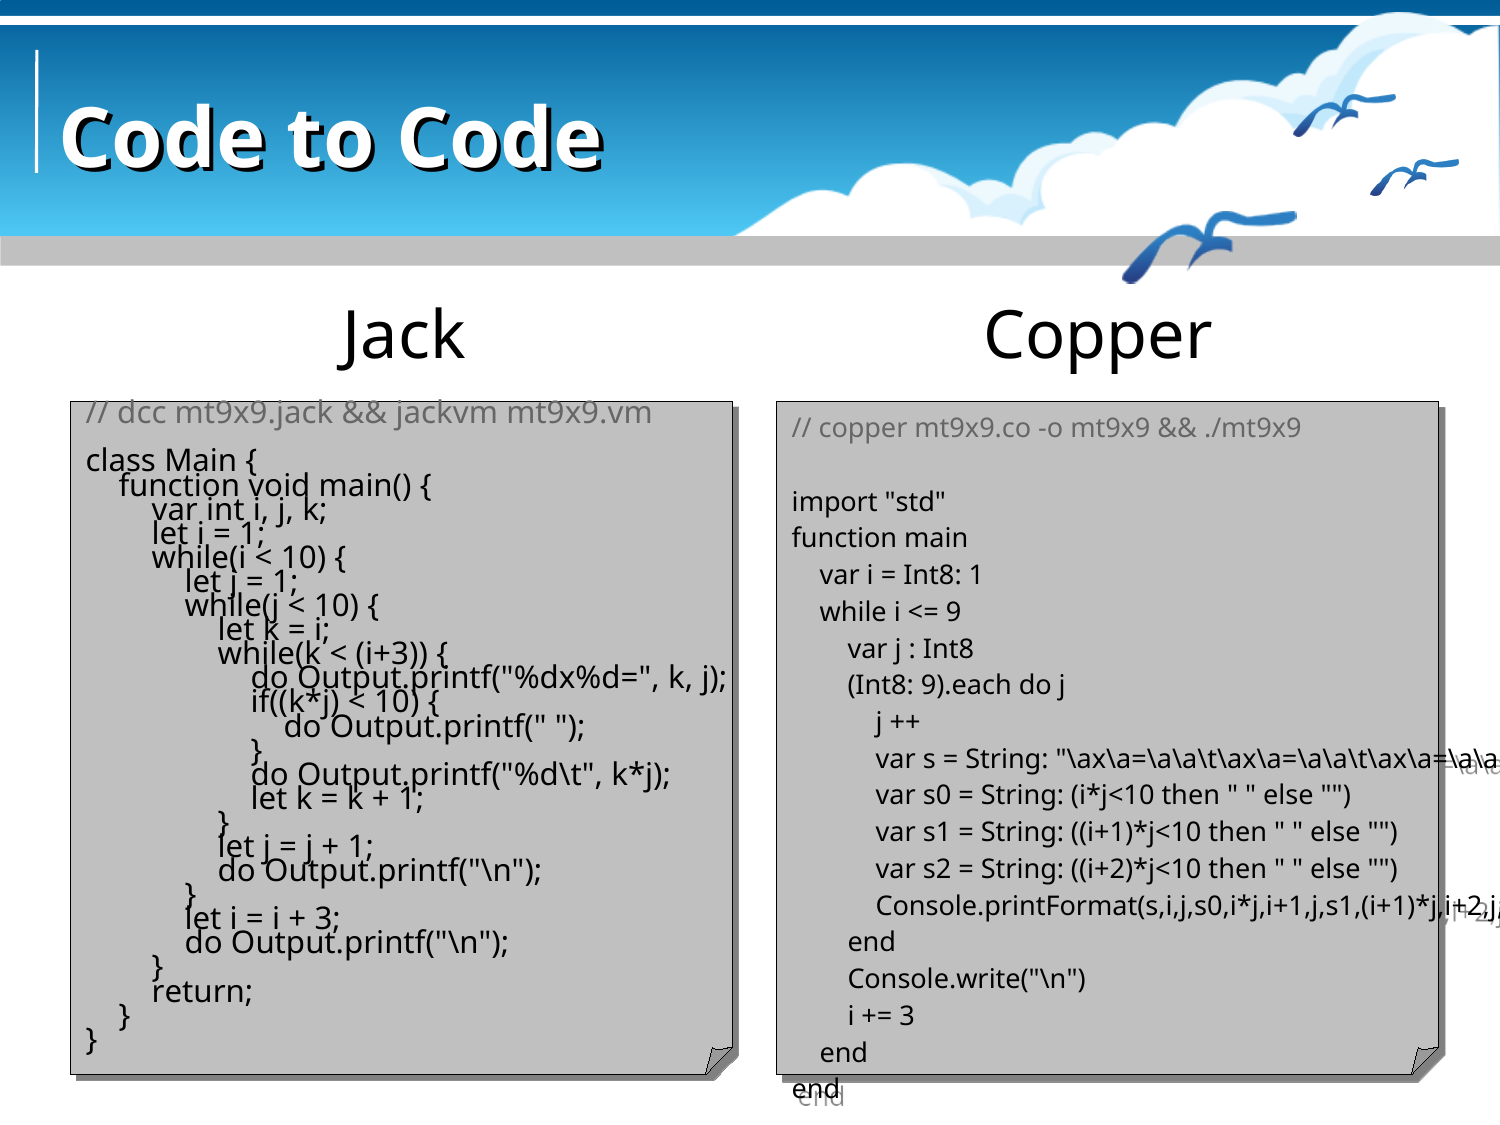

# Code to Code
Jack
Copper
// dcc mt9x9.jack && jackvm mt9x9.vm
class Main {
 function void main() {
 var int i, j, k;
 let i = 1;
 while(i < 10) {
 let j = 1;
 while(j < 10) {
 let k = i;
 while(k < (i+3)) {
 do Output.printf("%dx%d=", k, j);
 if((k*j) < 10) {
 do Output.printf(" ");
 }
 do Output.printf("%d\t", k*j);
 let k = k + 1;
 }
 let j = j + 1;
 do Output.printf("\n");
 }
 let i = i + 3;
 do Output.printf("\n");
 }
 return;
 }
}
// copper mt9x9.co -o mt9x9 && ./mt9x9
import "std"
function main
 var i = Int8: 1
 while i <= 9
 var j : Int8
 (Int8: 9).each do j
 j ++
 var s = String: "\ax\a=\a\a\t\ax\a=\a\a\t\ax\a=\a\a"
 var s0 = String: (i*j<10 then " " else "")
 var s1 = String: ((i+1)*j<10 then " " else "")
 var s2 = String: ((i+2)*j<10 then " " else "")
 Console.printFormat(s,i,j,s0,i*j,i+1,j,s1,(i+1)*j,i+2,j,s2,(i+2)*j)
 end
 Console.write("\n")
 i += 3
 end
end